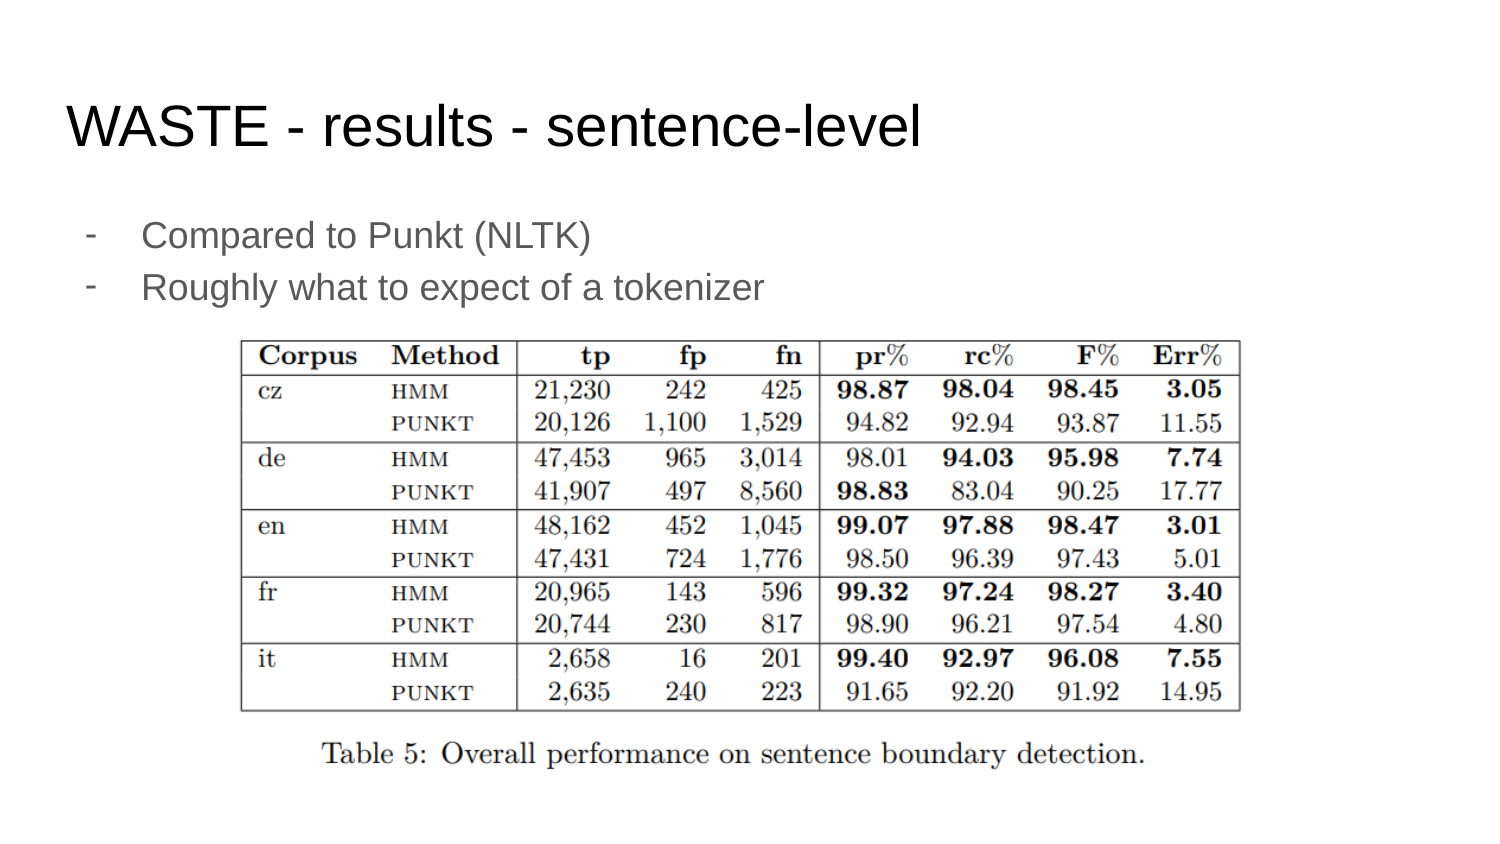

# WASTE - results - sentence-level
Compared to Punkt (NLTK)
Roughly what to expect of a tokenizer